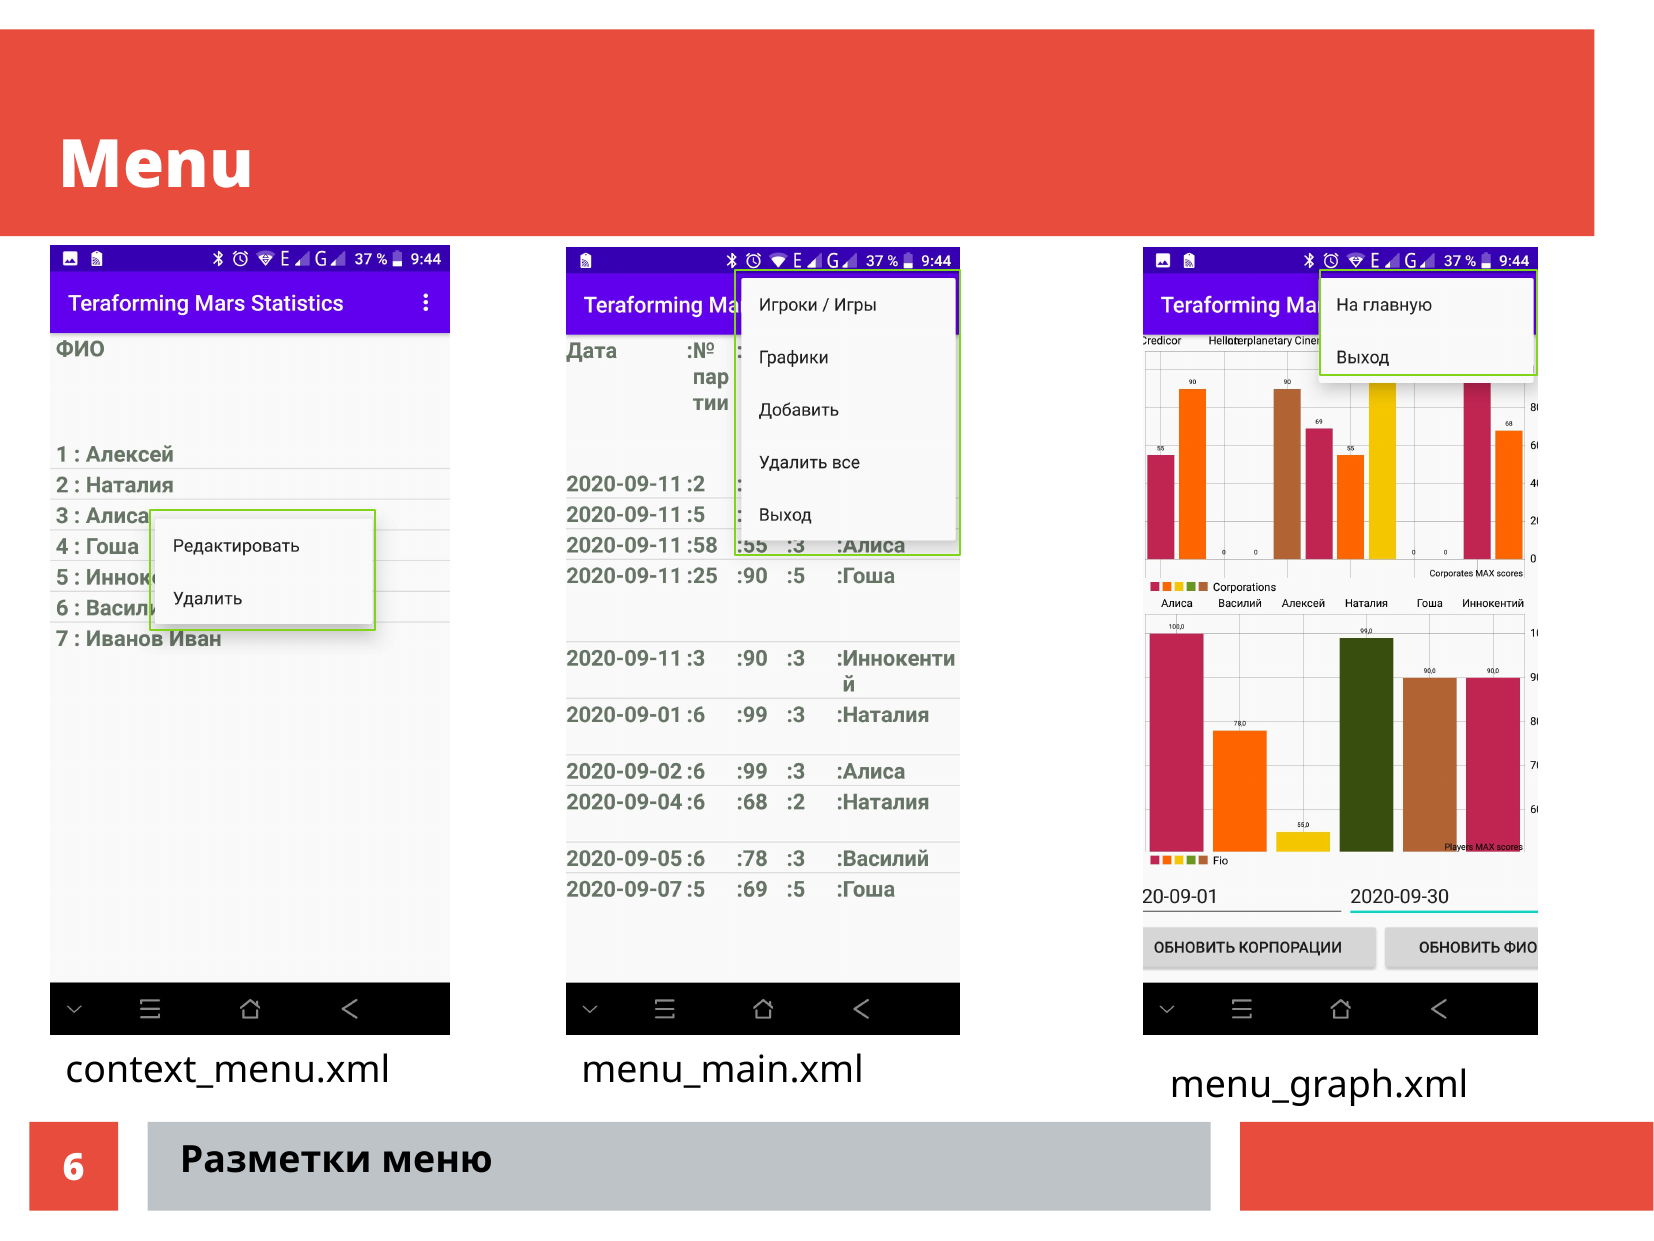

# Menu
context_menu.xml
menu_main.xml
menu_graph.xml
6
Разметки меню